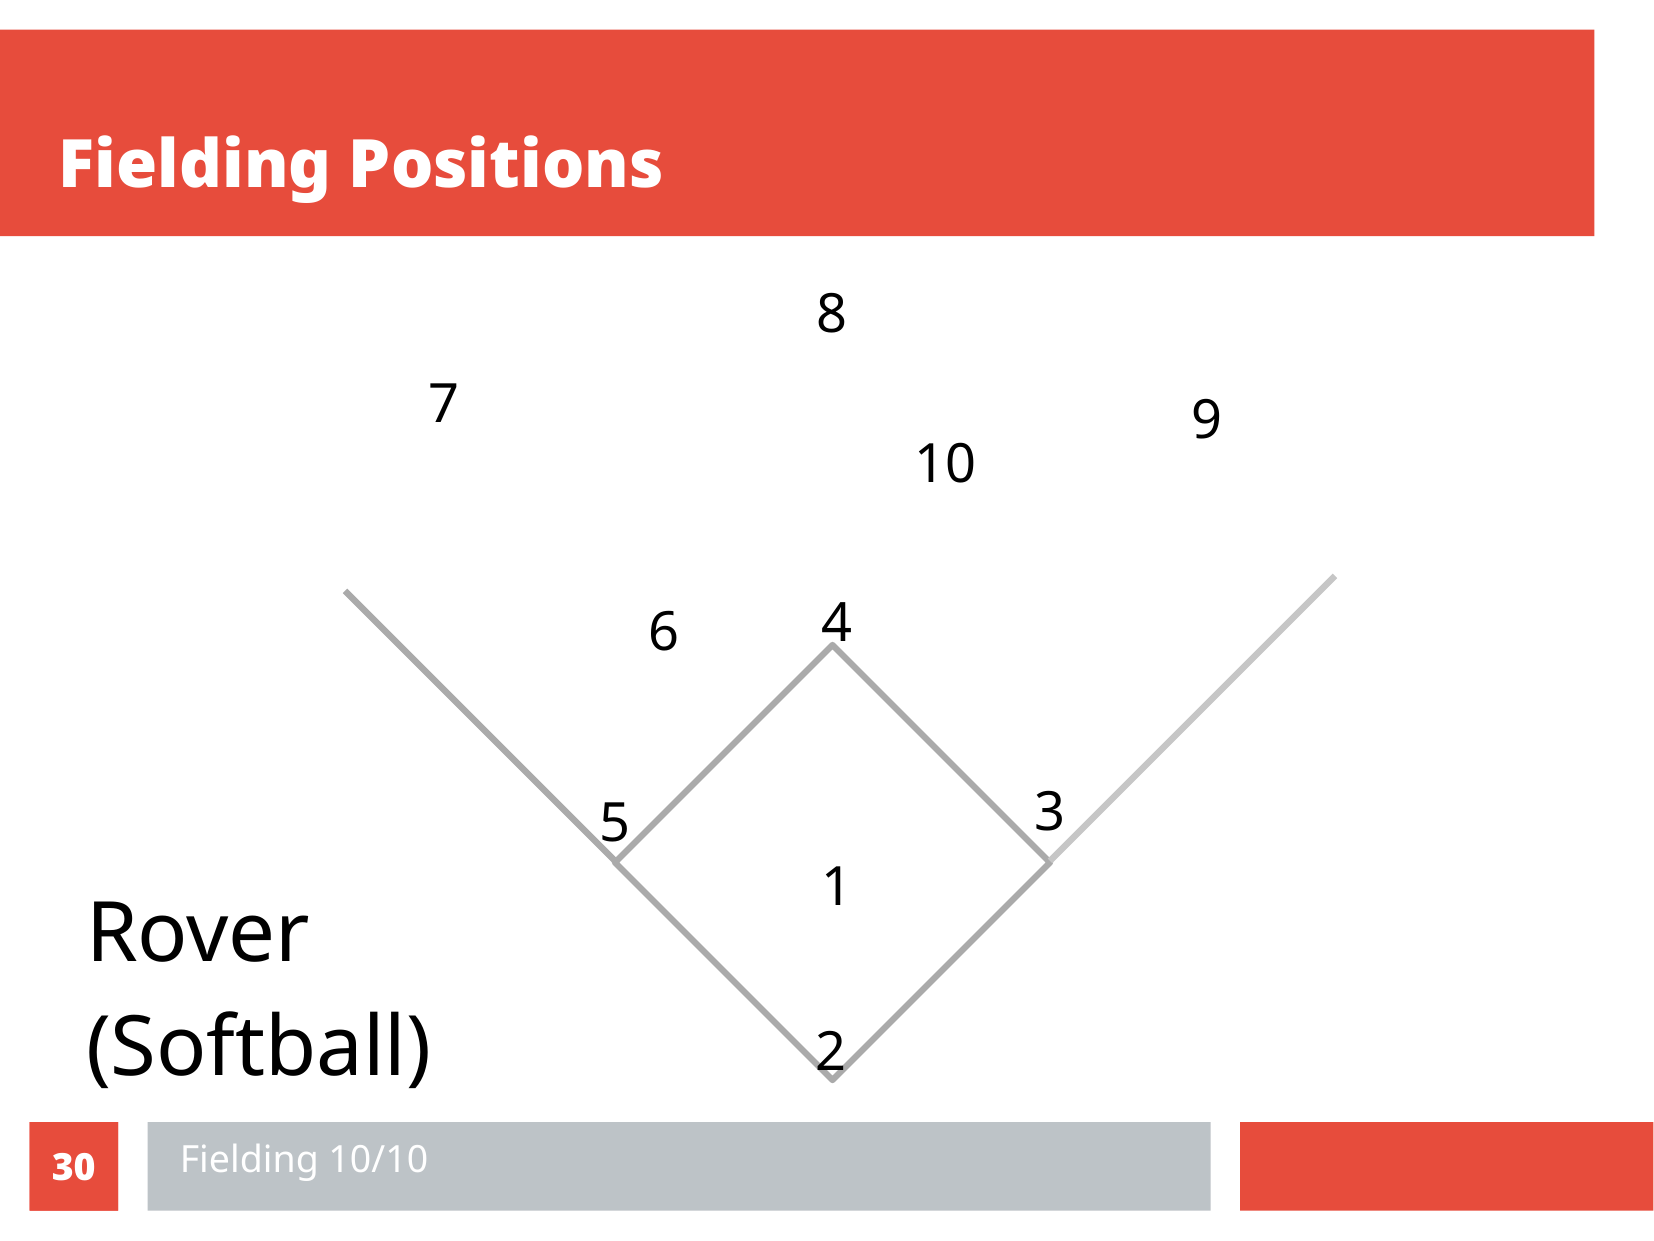

# Fielding Positions
8
7
9
10
4
6
3
5
1
Rover
(Softball)
2
30
Fielding 10/10